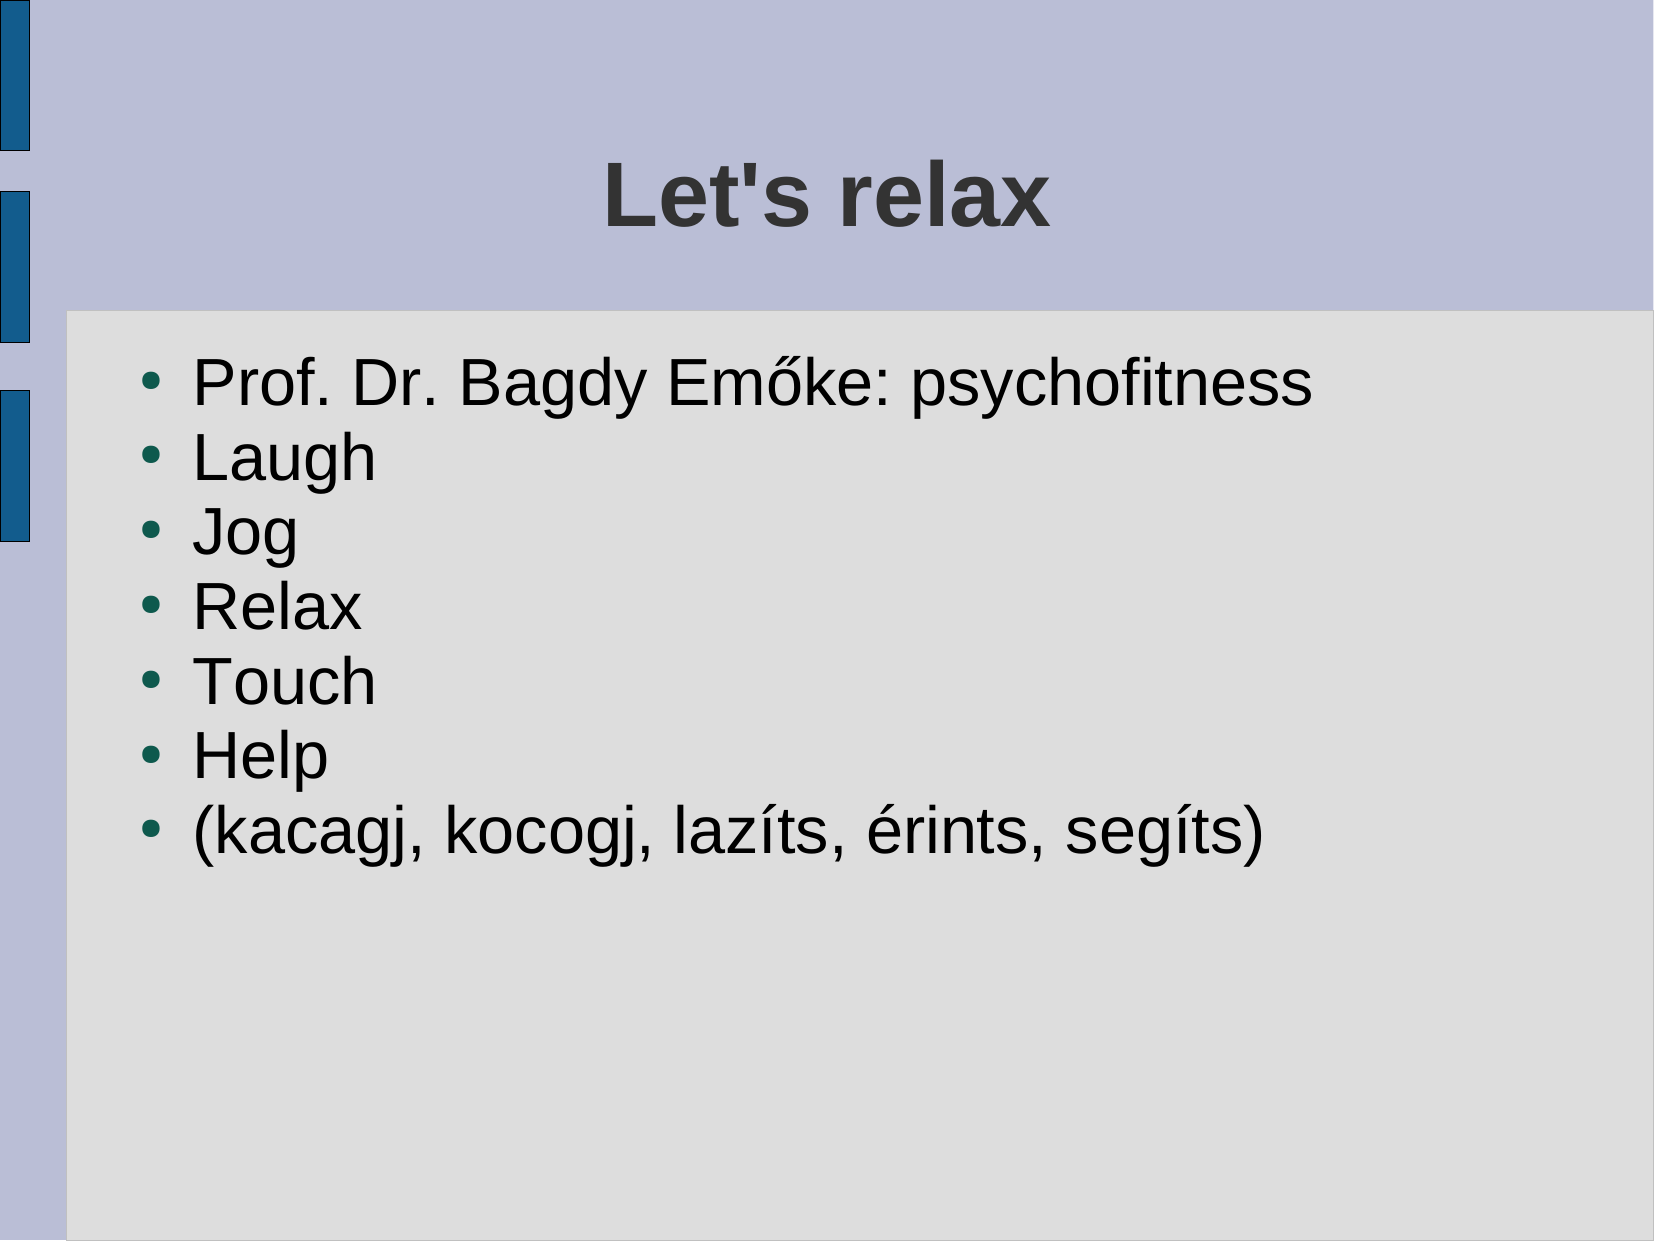

# Let's relax
Prof. Dr. Bagdy Emőke: psychofitness
Laugh
Jog
Relax
Touch
Help
(kacagj, kocogj, lazíts, érints, segíts)